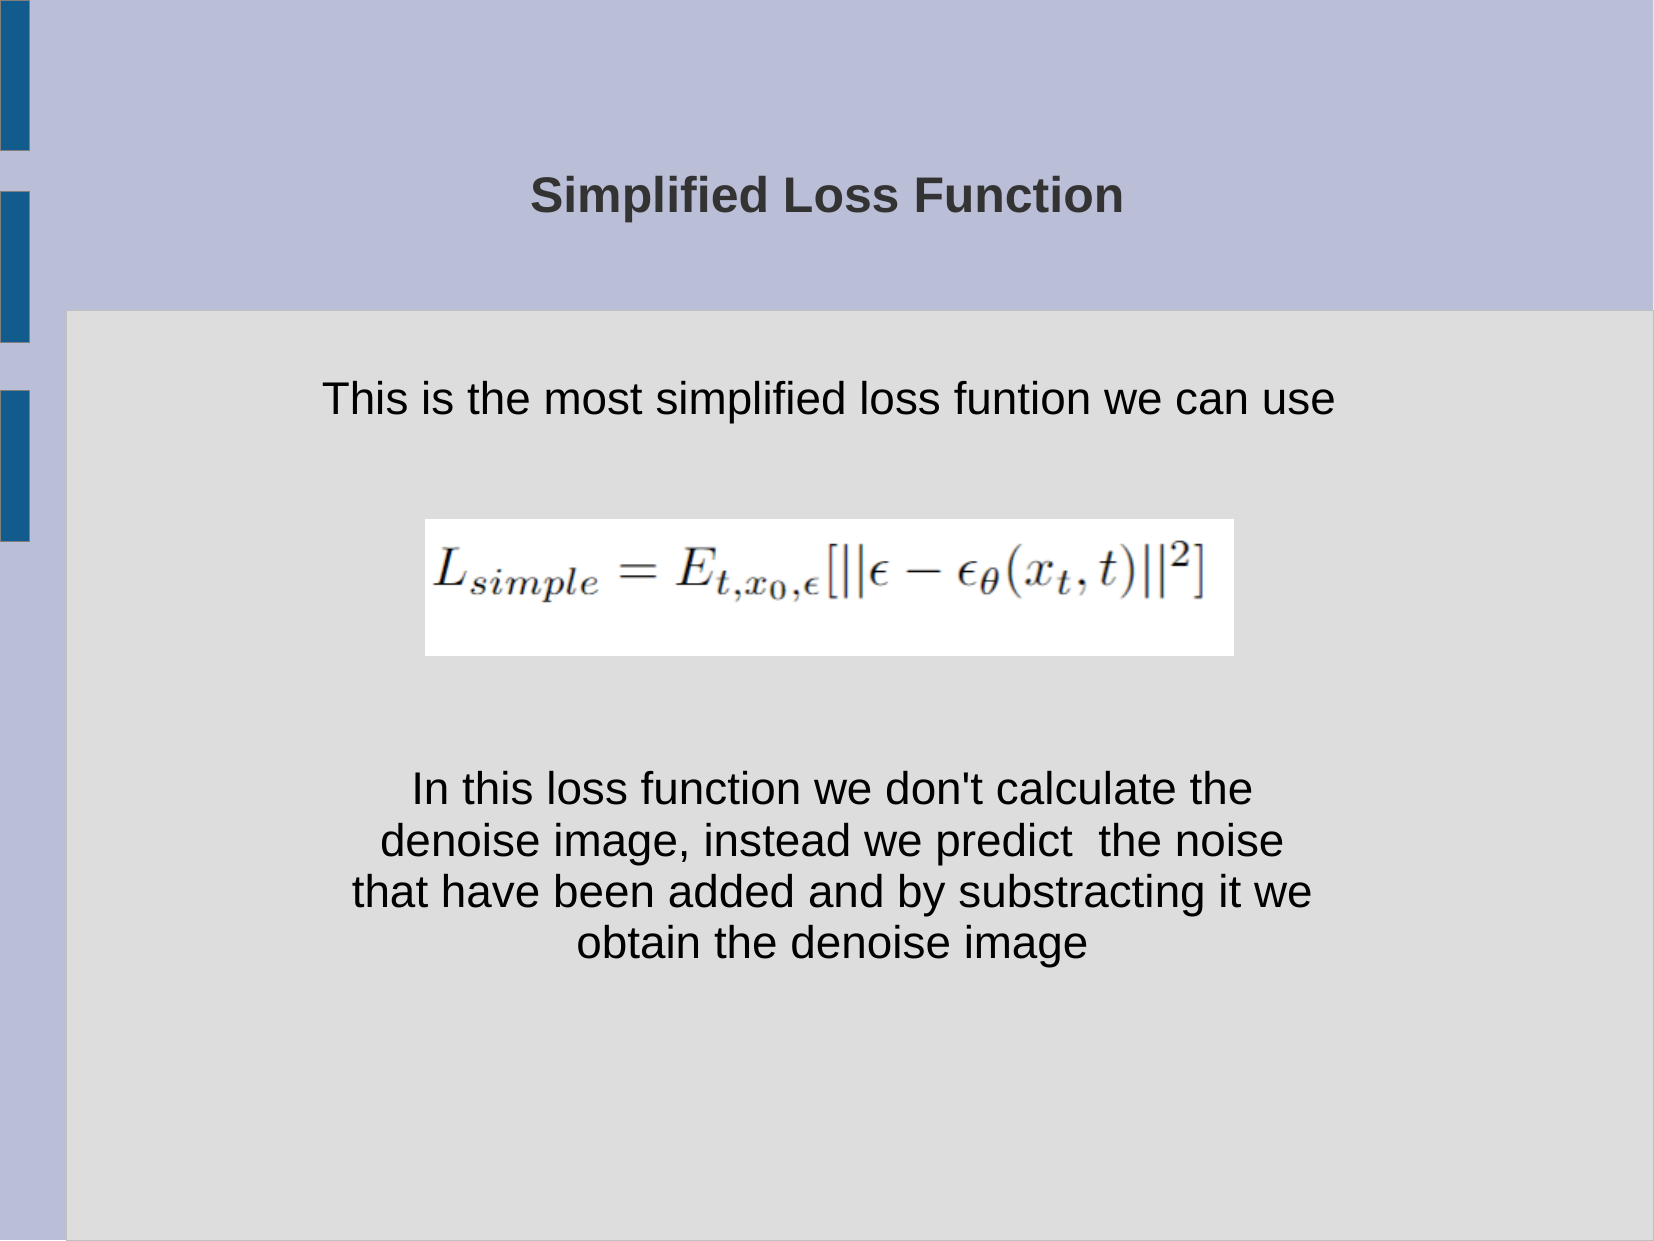

# Simplified Loss Function
This is the most simplified loss funtion we can use
In this loss function we don't calculate the denoise image, instead we predict the noise that have been added and by substracting it we obtain the denoise image